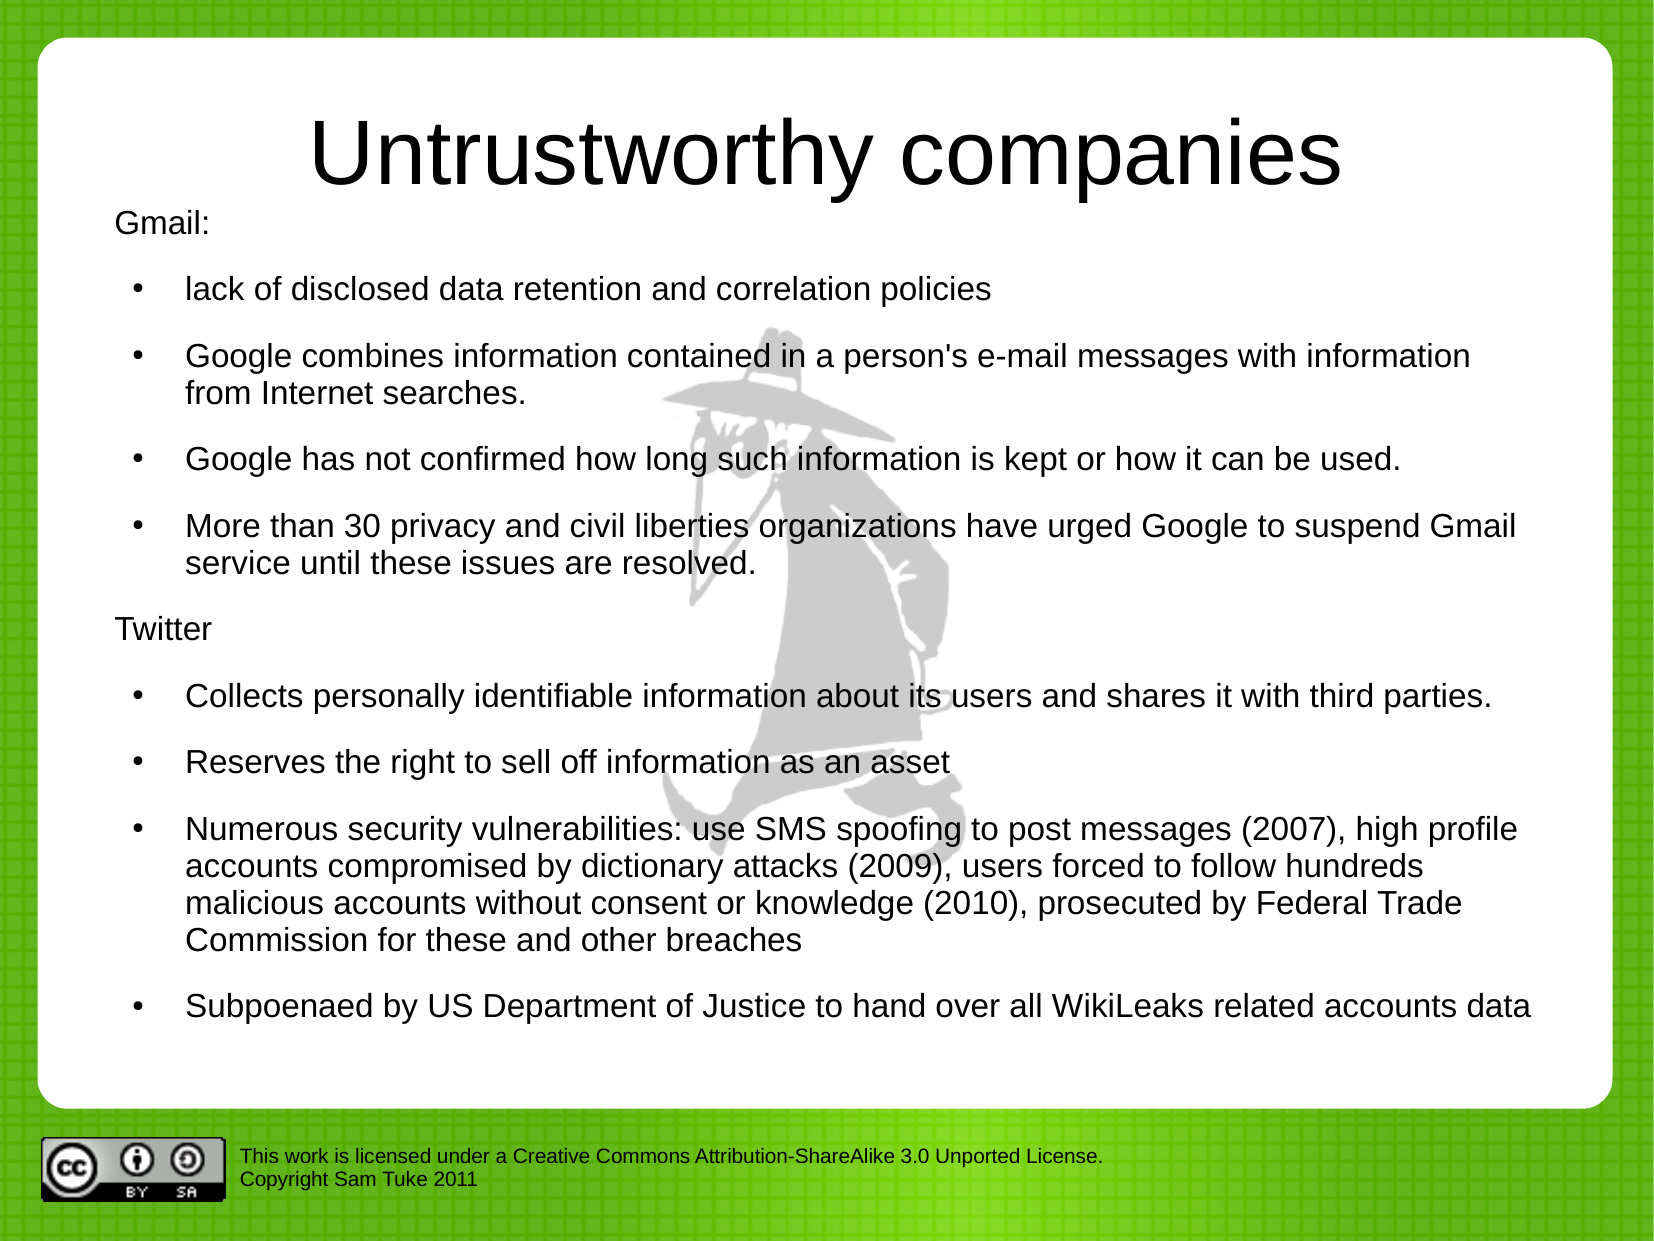

# Untrustworthy companies
Gmail:
lack of disclosed data retention and correlation policies
Google combines information contained in a person's e-mail messages with information from Internet searches.
Google has not confirmed how long such information is kept or how it can be used.
More than 30 privacy and civil liberties organizations have urged Google to suspend Gmail service until these issues are resolved.
Twitter
Collects personally identifiable information about its users and shares it with third parties.
Reserves the right to sell off information as an asset
Numerous security vulnerabilities: use SMS spoofing to post messages (2007), high profile accounts compromised by dictionary attacks (2009), users forced to follow hundreds malicious accounts without consent or knowledge (2010), prosecuted by Federal Trade Commission for these and other breaches
Subpoenaed by US Department of Justice to hand over all WikiLeaks related accounts data